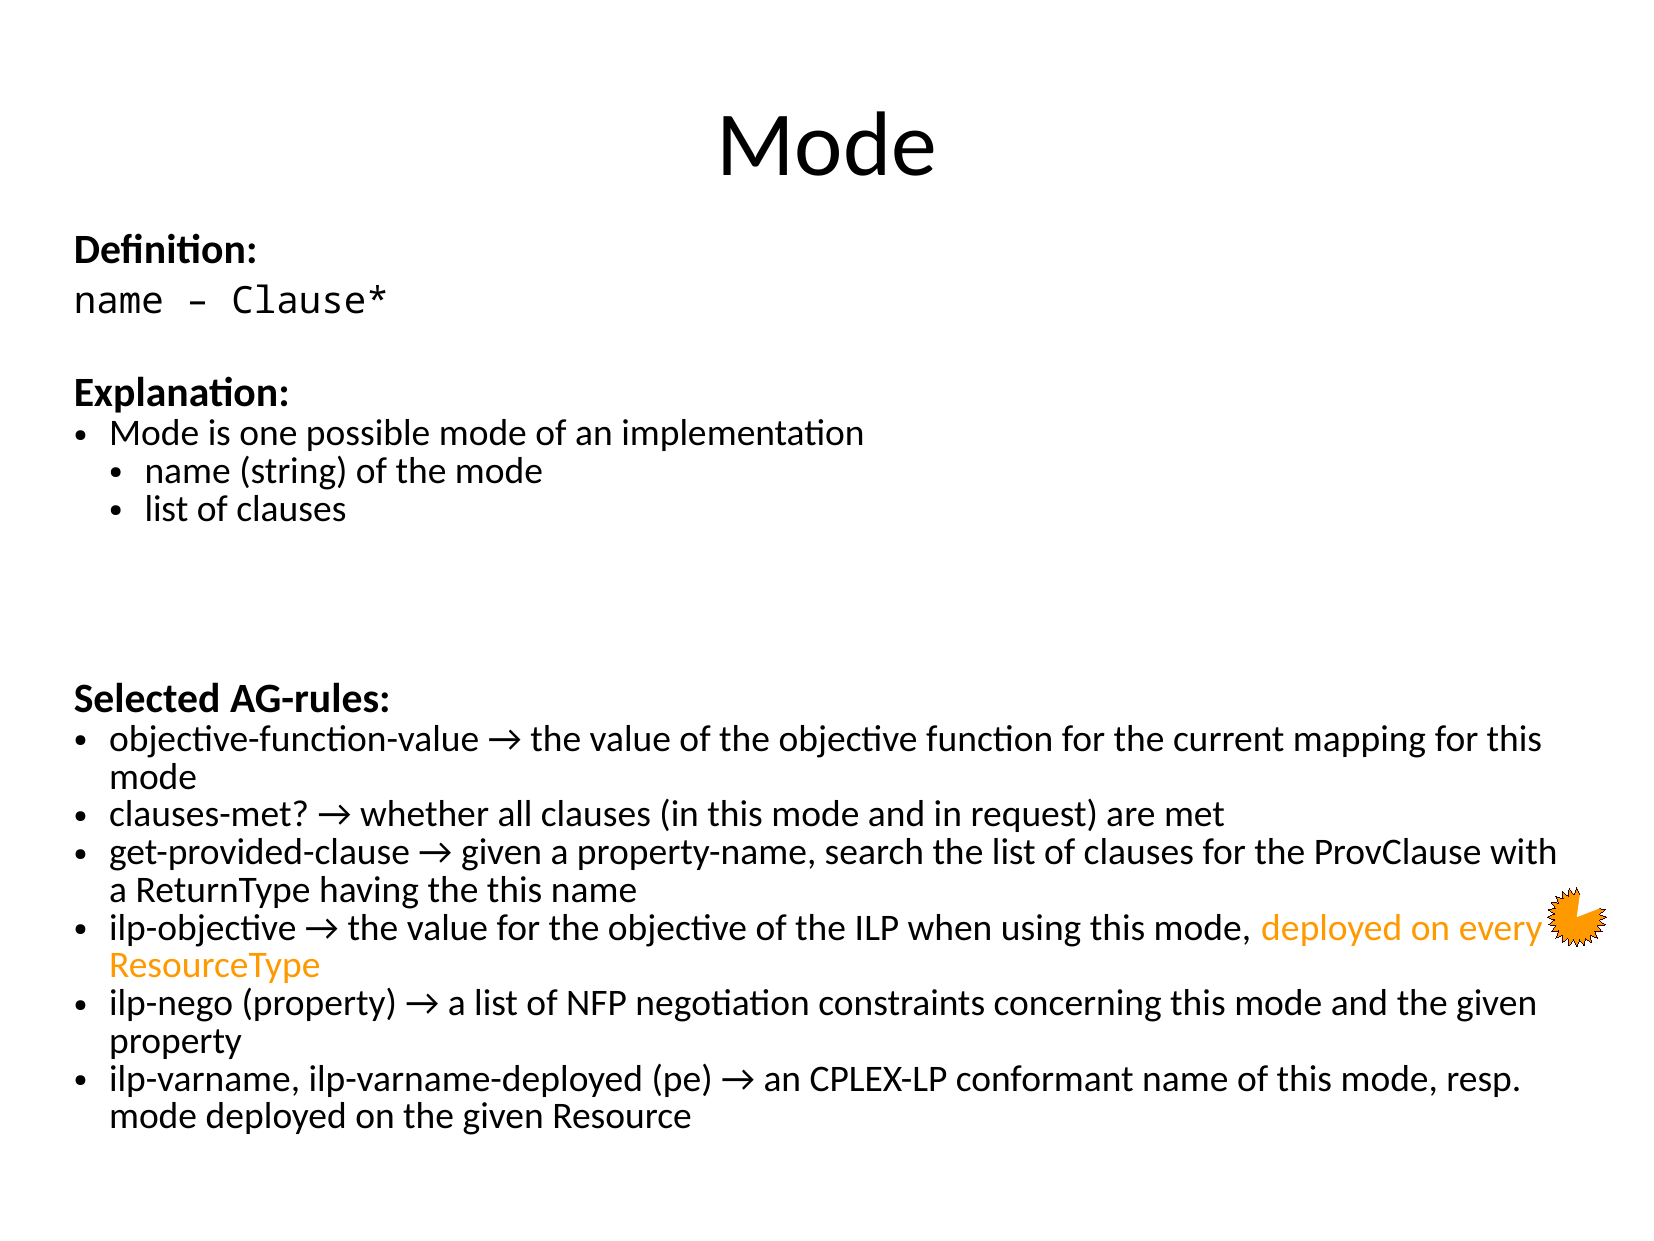

# Mode
Definition:
name – Clause*
Explanation:
Mode is one possible mode of an implementation
name (string) of the mode
list of clauses
Selected AG-rules:
objective-function-value → the value of the objective function for the current mapping for this mode
clauses-met? → whether all clauses (in this mode and in request) are met
get-provided-clause → given a property-name, search the list of clauses for the ProvClause with a ReturnType having the this name
ilp-objective → the value for the objective of the ILP when using this mode, deployed on every ResourceType
ilp-nego (property) → a list of NFP negotiation constraints concerning this mode and the given property
ilp-varname, ilp-varname-deployed (pe) → an CPLEX-LP conformant name of this mode, resp. mode deployed on the given Resource